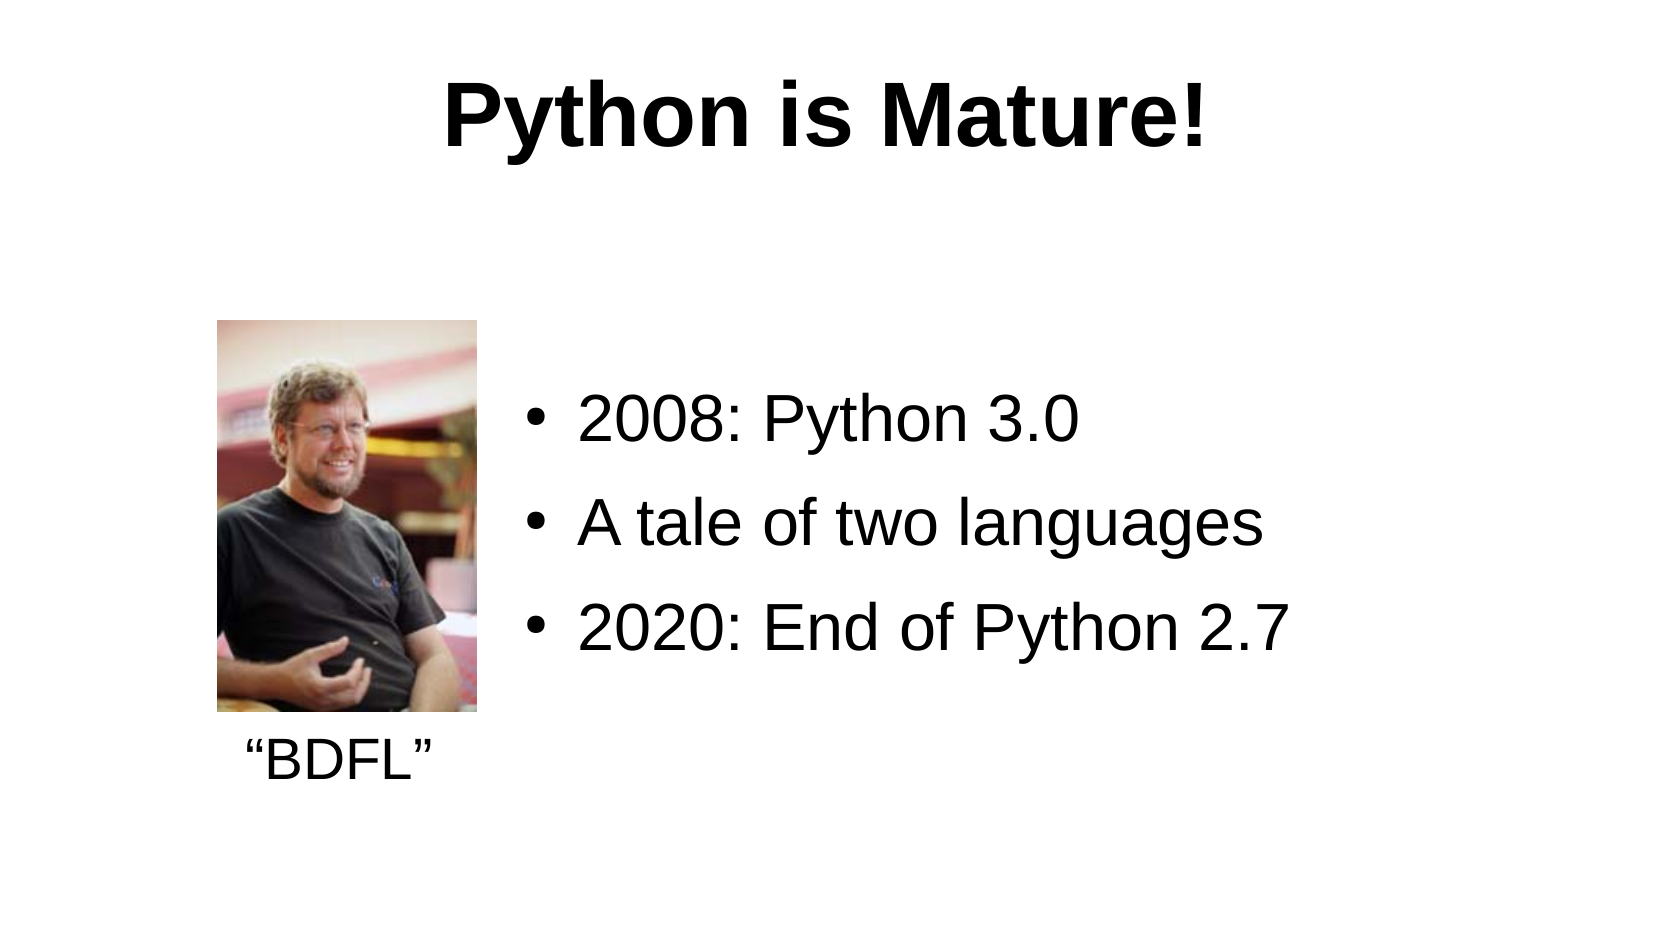

# Python is Mature!
2008: Python 3.0
A tale of two languages
2020: End of Python 2.7
“BDFL”